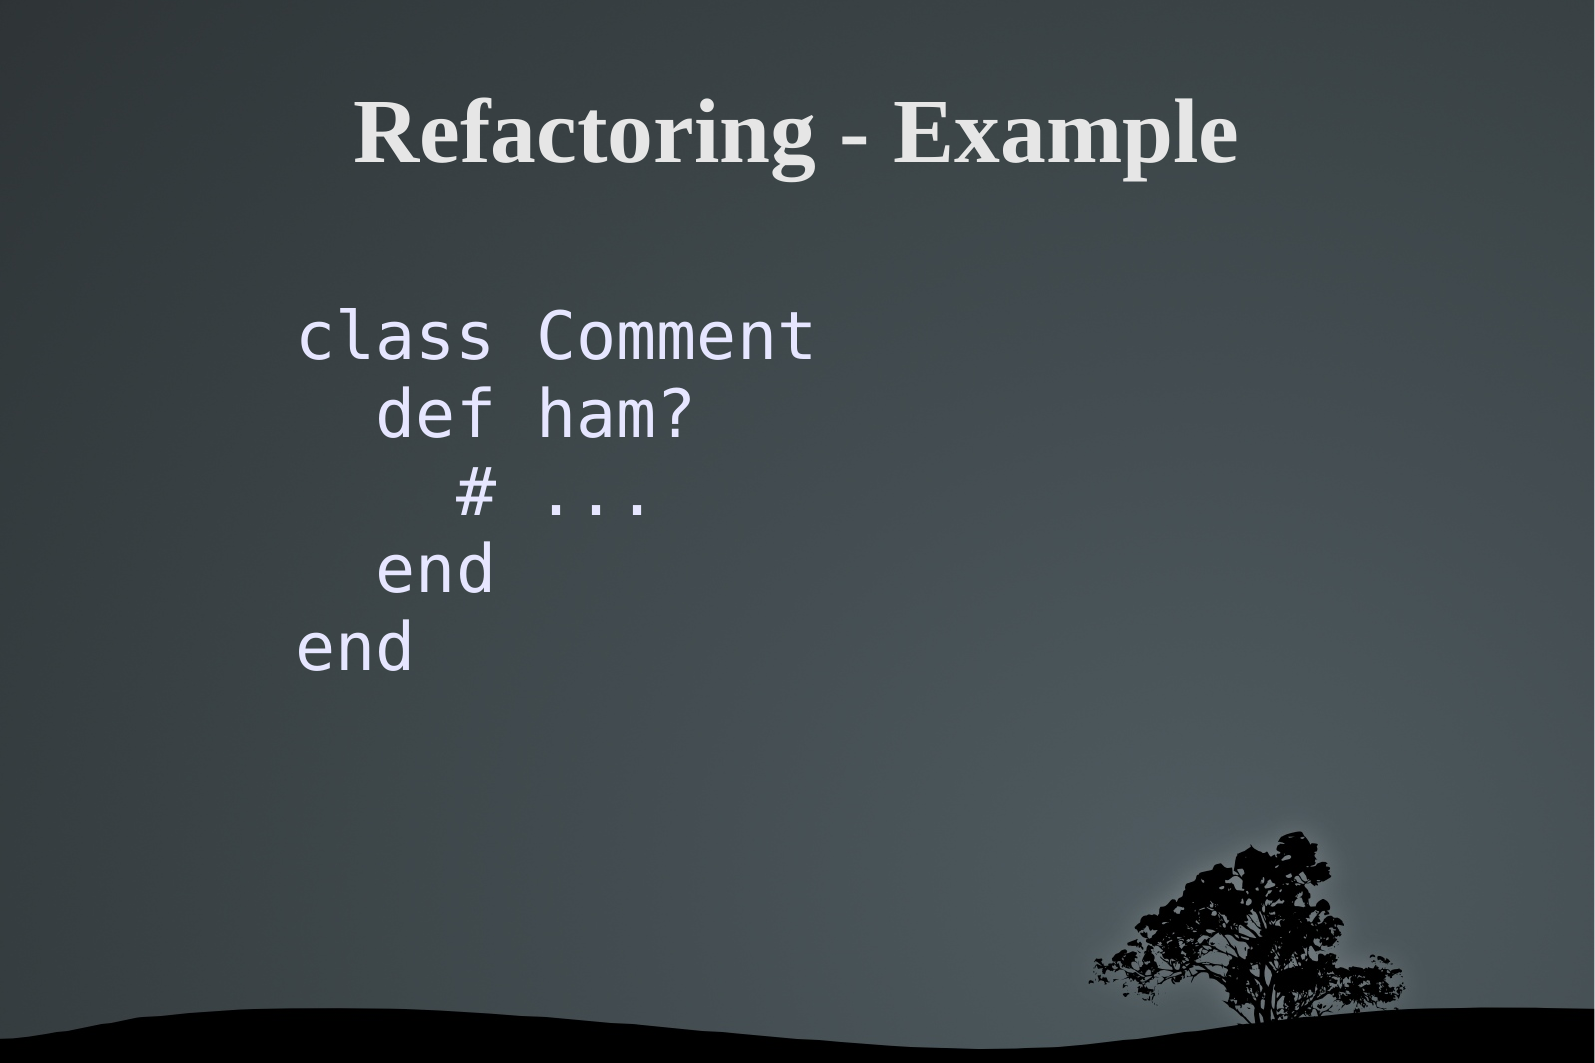

# Refactoring - Example
class Comment
 def ham?
 # ...
 end
end